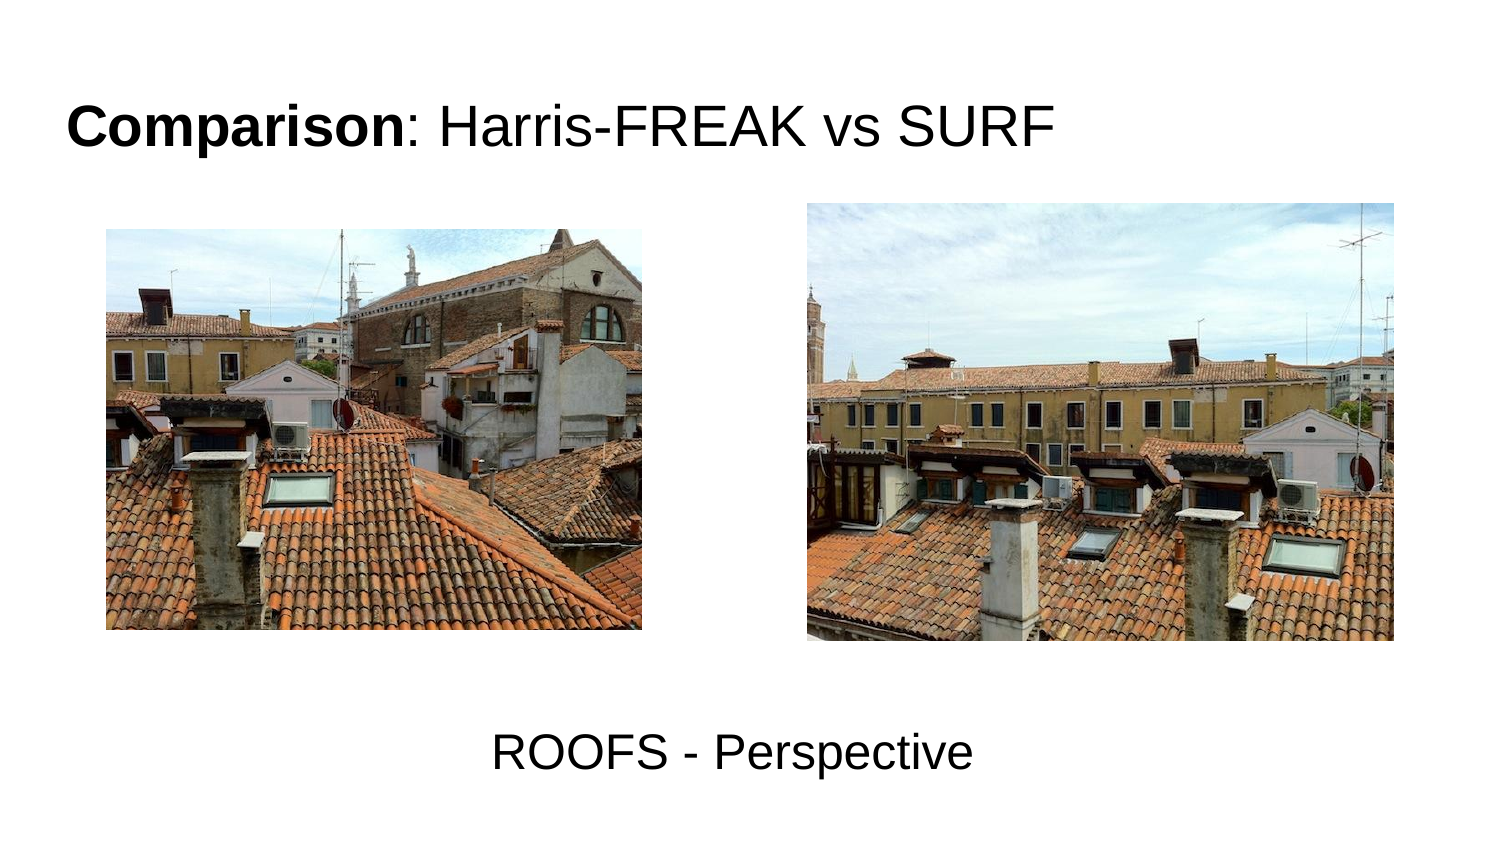

# Comparison: Harris-FREAK vs SURF
ROOFS - Perspective